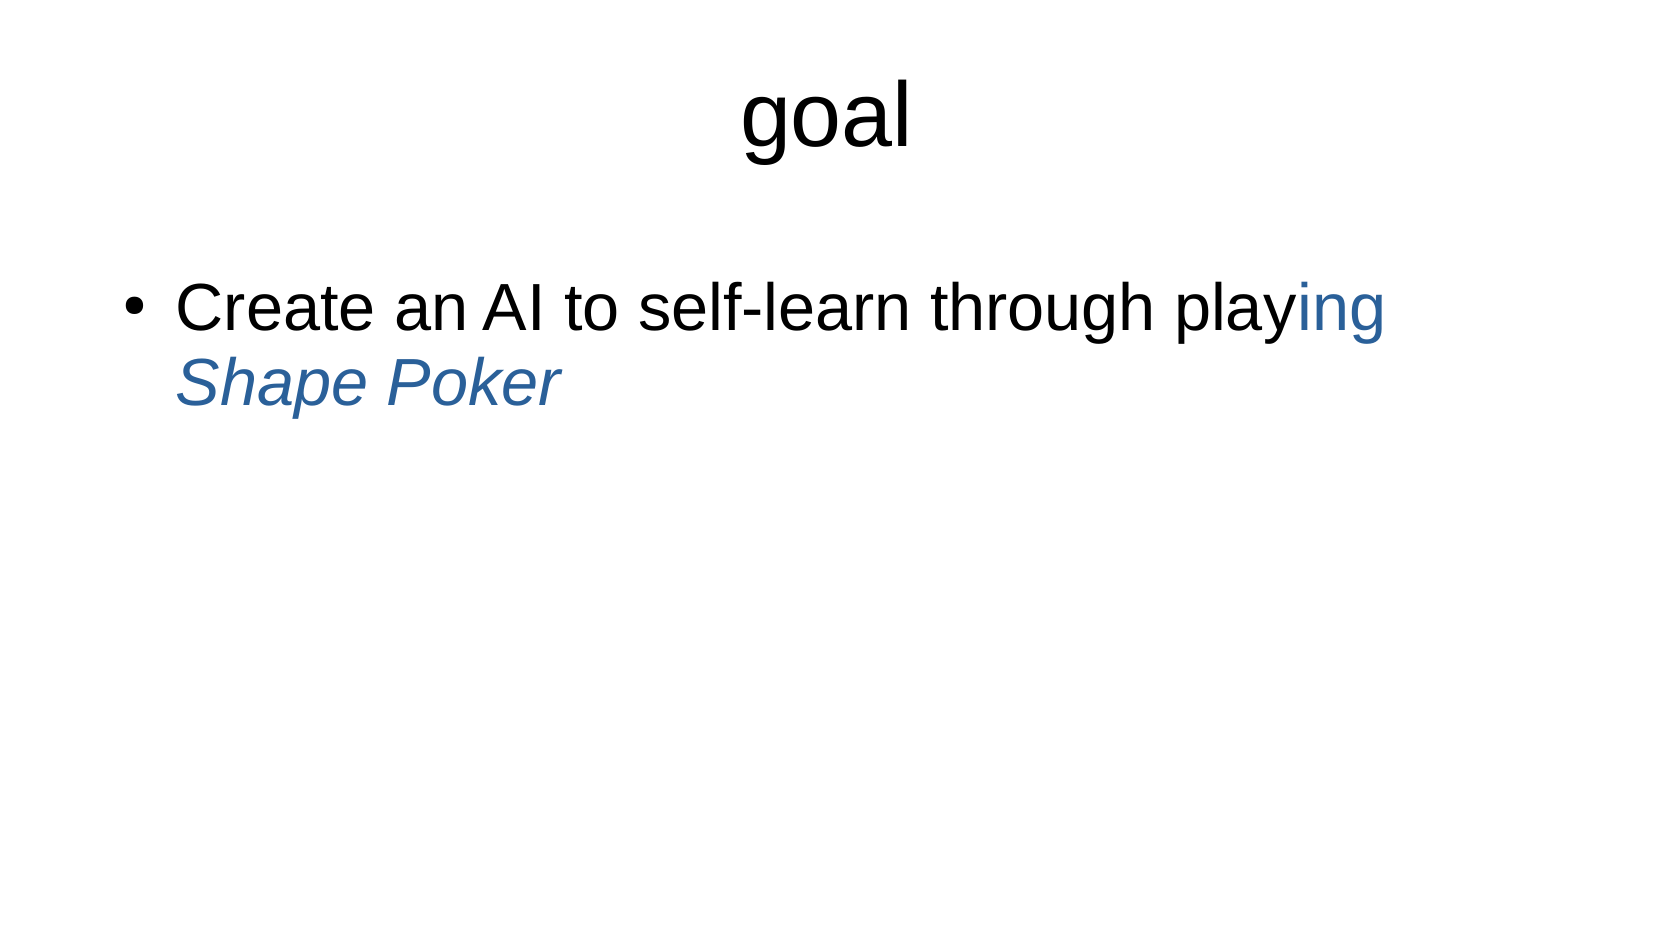

# goal
Create an AI to self-learn through playing Shape Poker